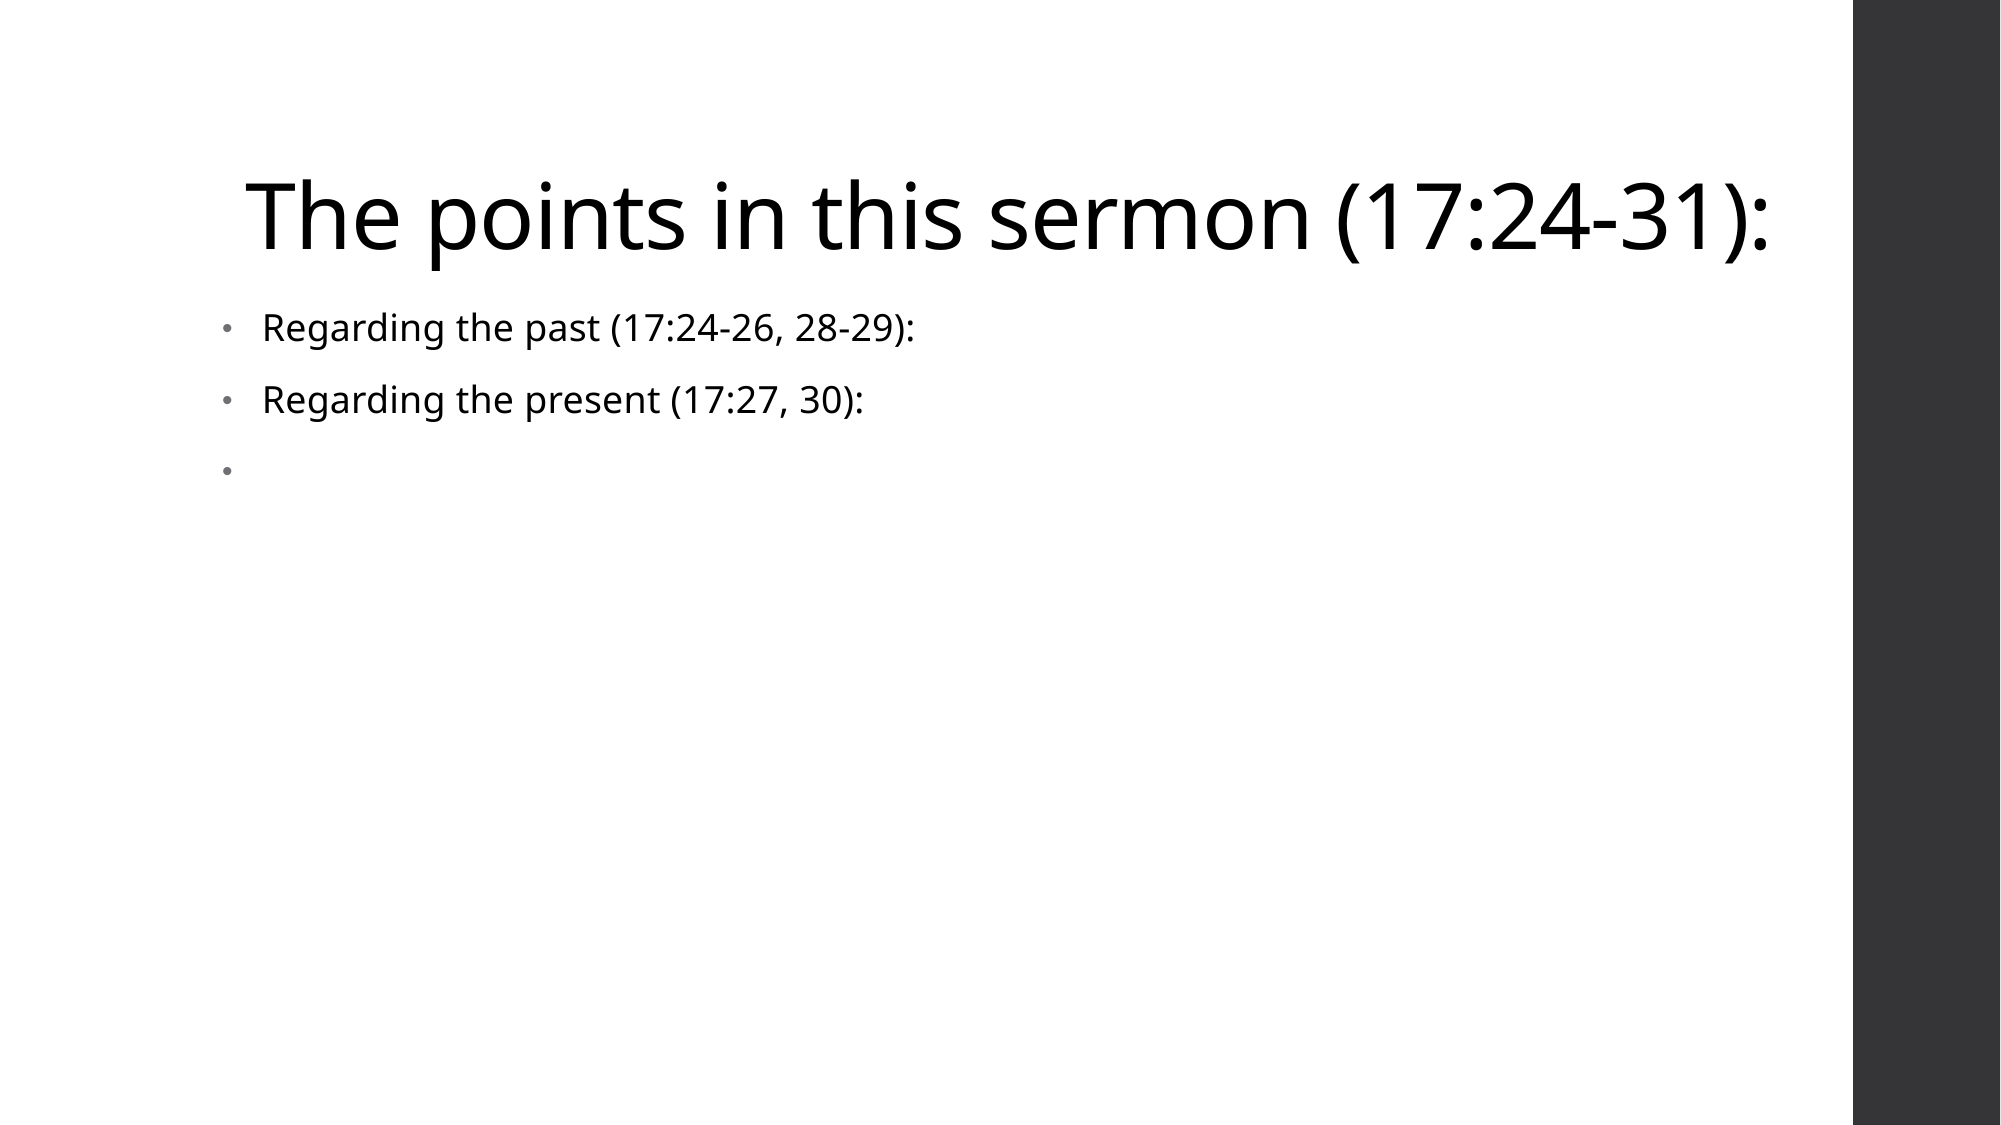

# The points in this sermon (17:24-31):
 Regarding the past (17:24-26, 28-29):
 Regarding the present (17:27, 30):